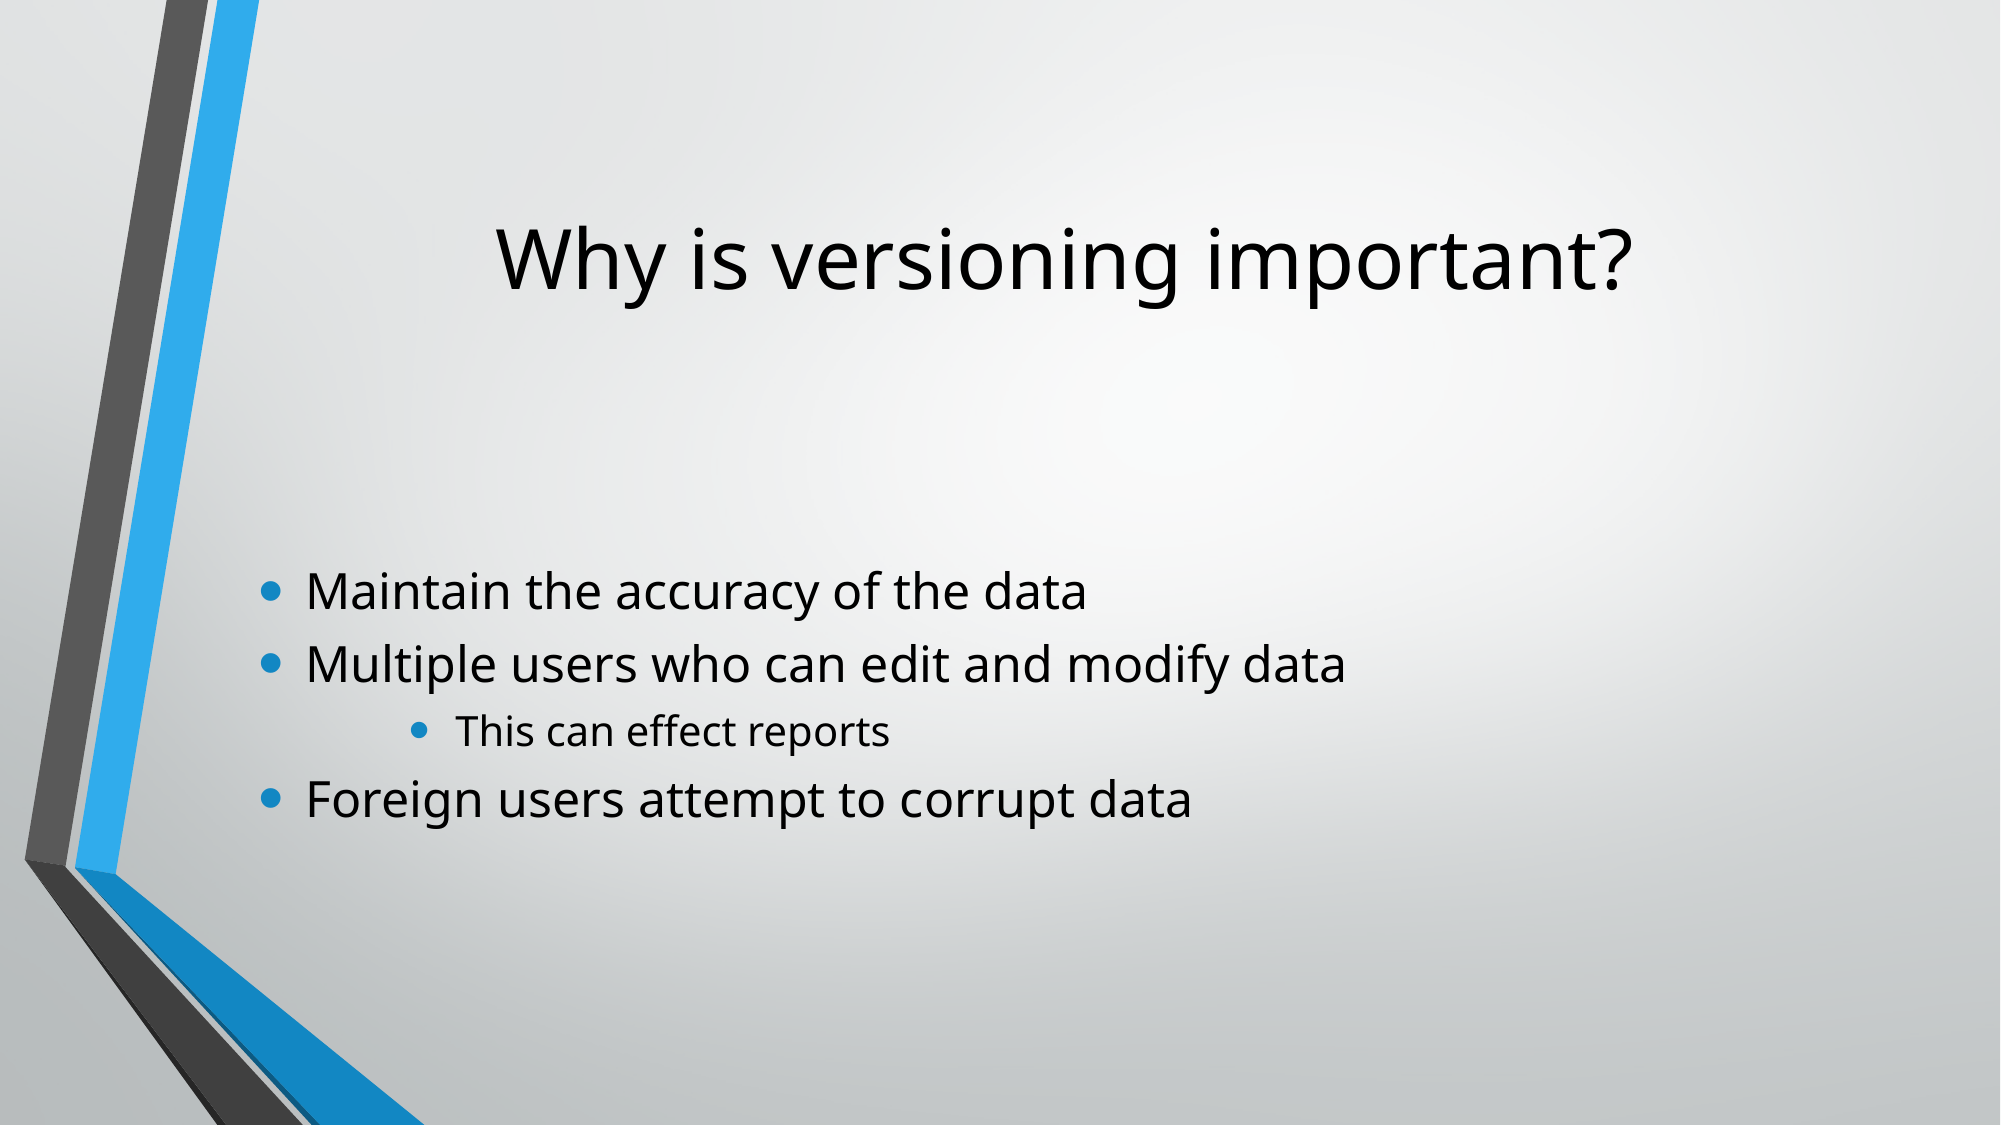

# Why is versioning important?
Maintain the accuracy of the data
Multiple users who can edit and modify data
This can effect reports
Foreign users attempt to corrupt data